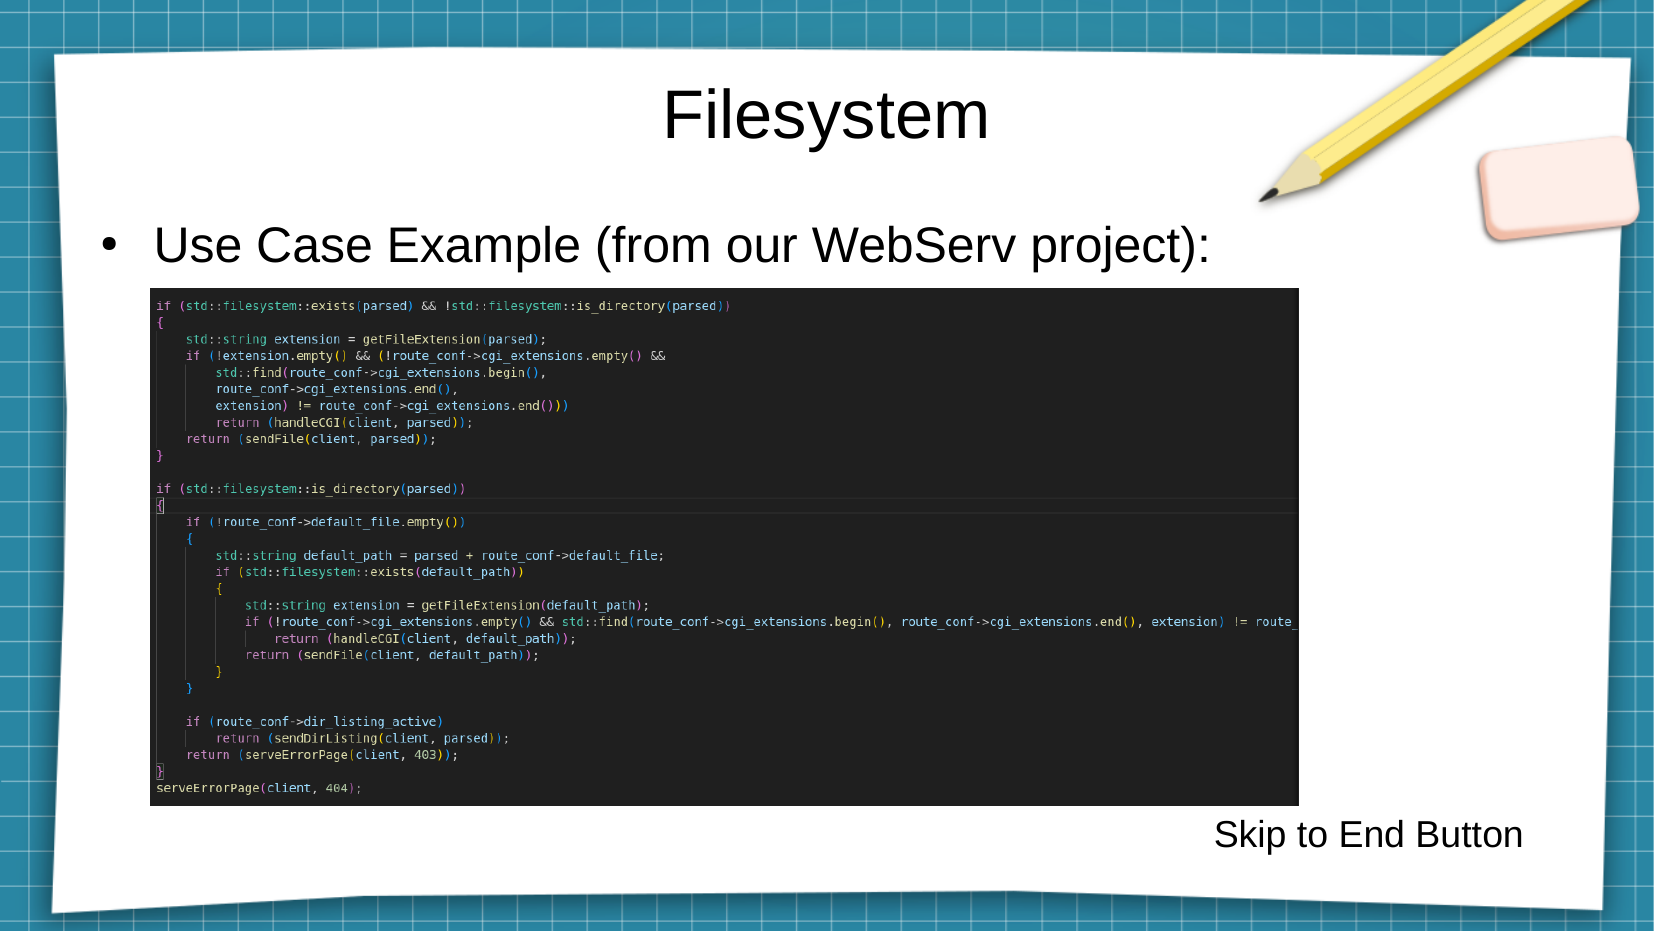

# Filesystem
Use Case Example (from our WebServ project):
Skip to End Button